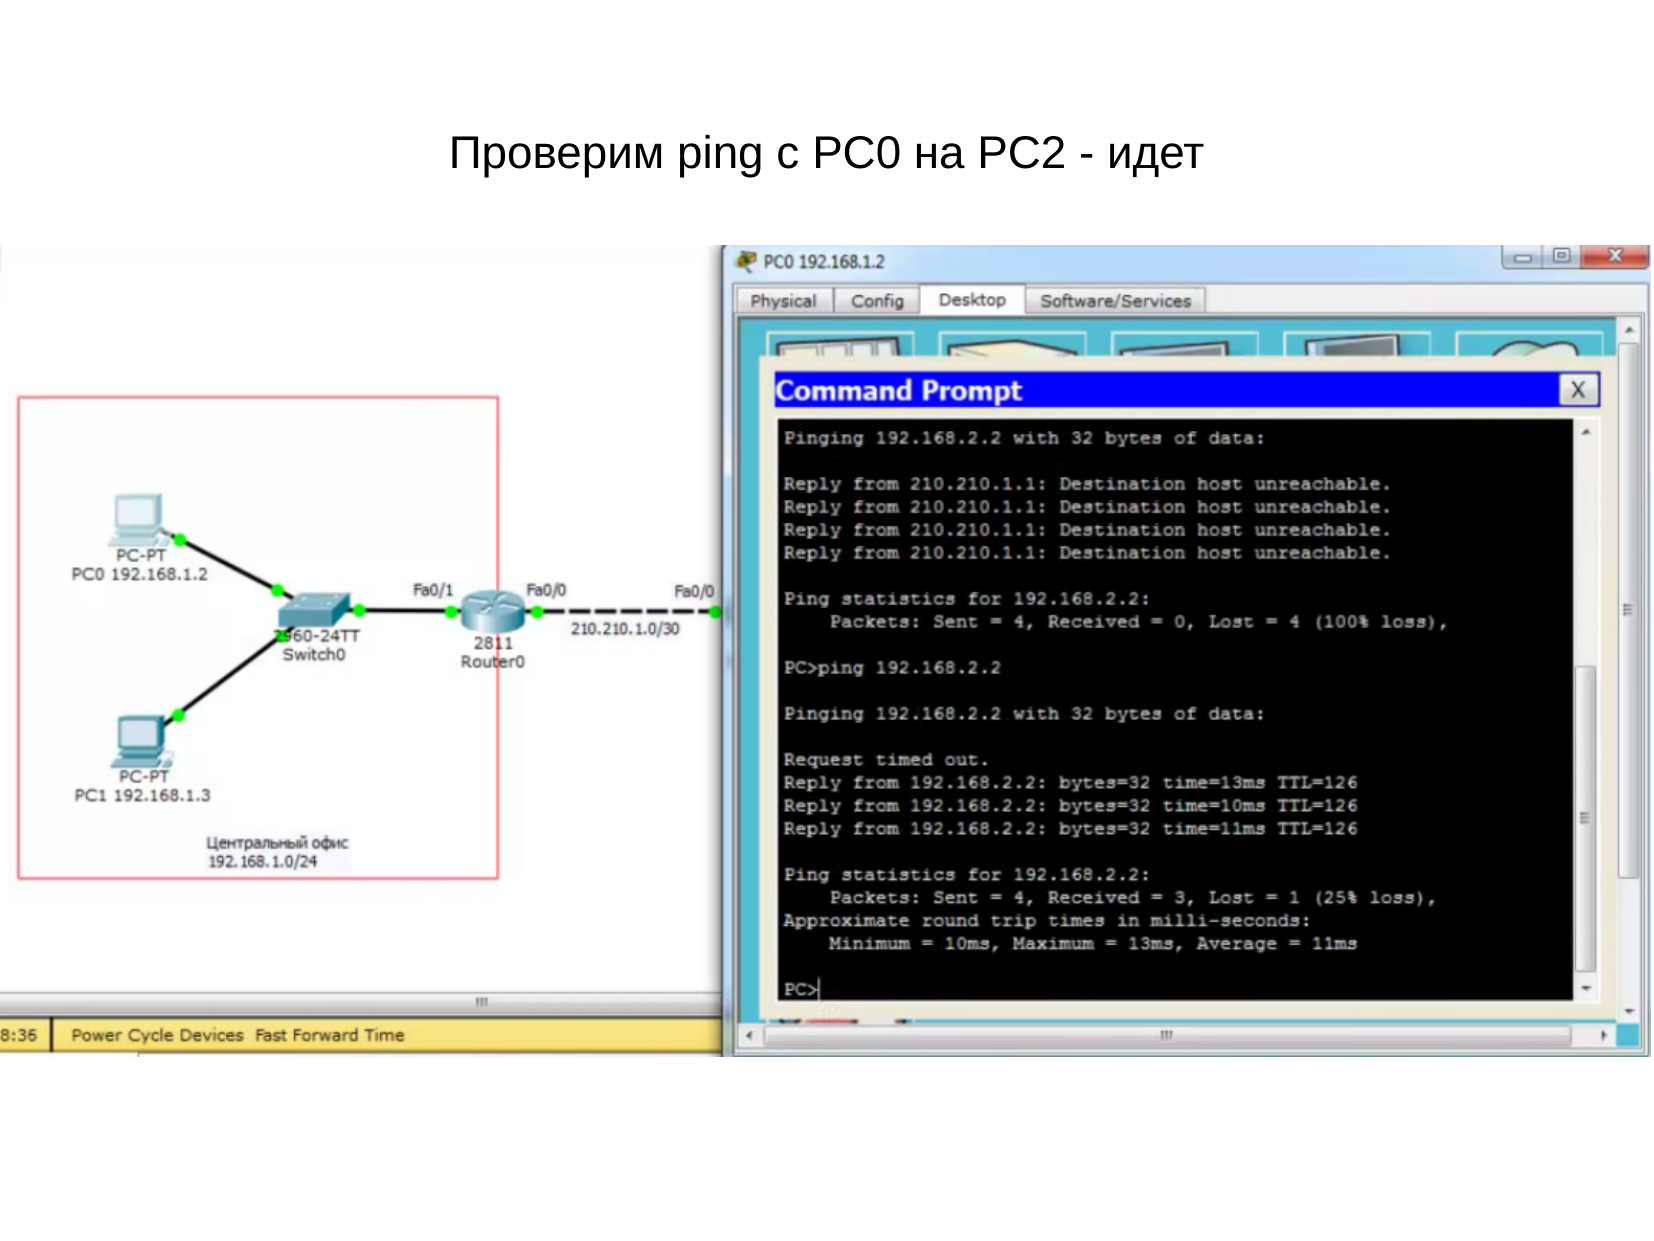

# Проверим ping с PC0 на PC2 - идет